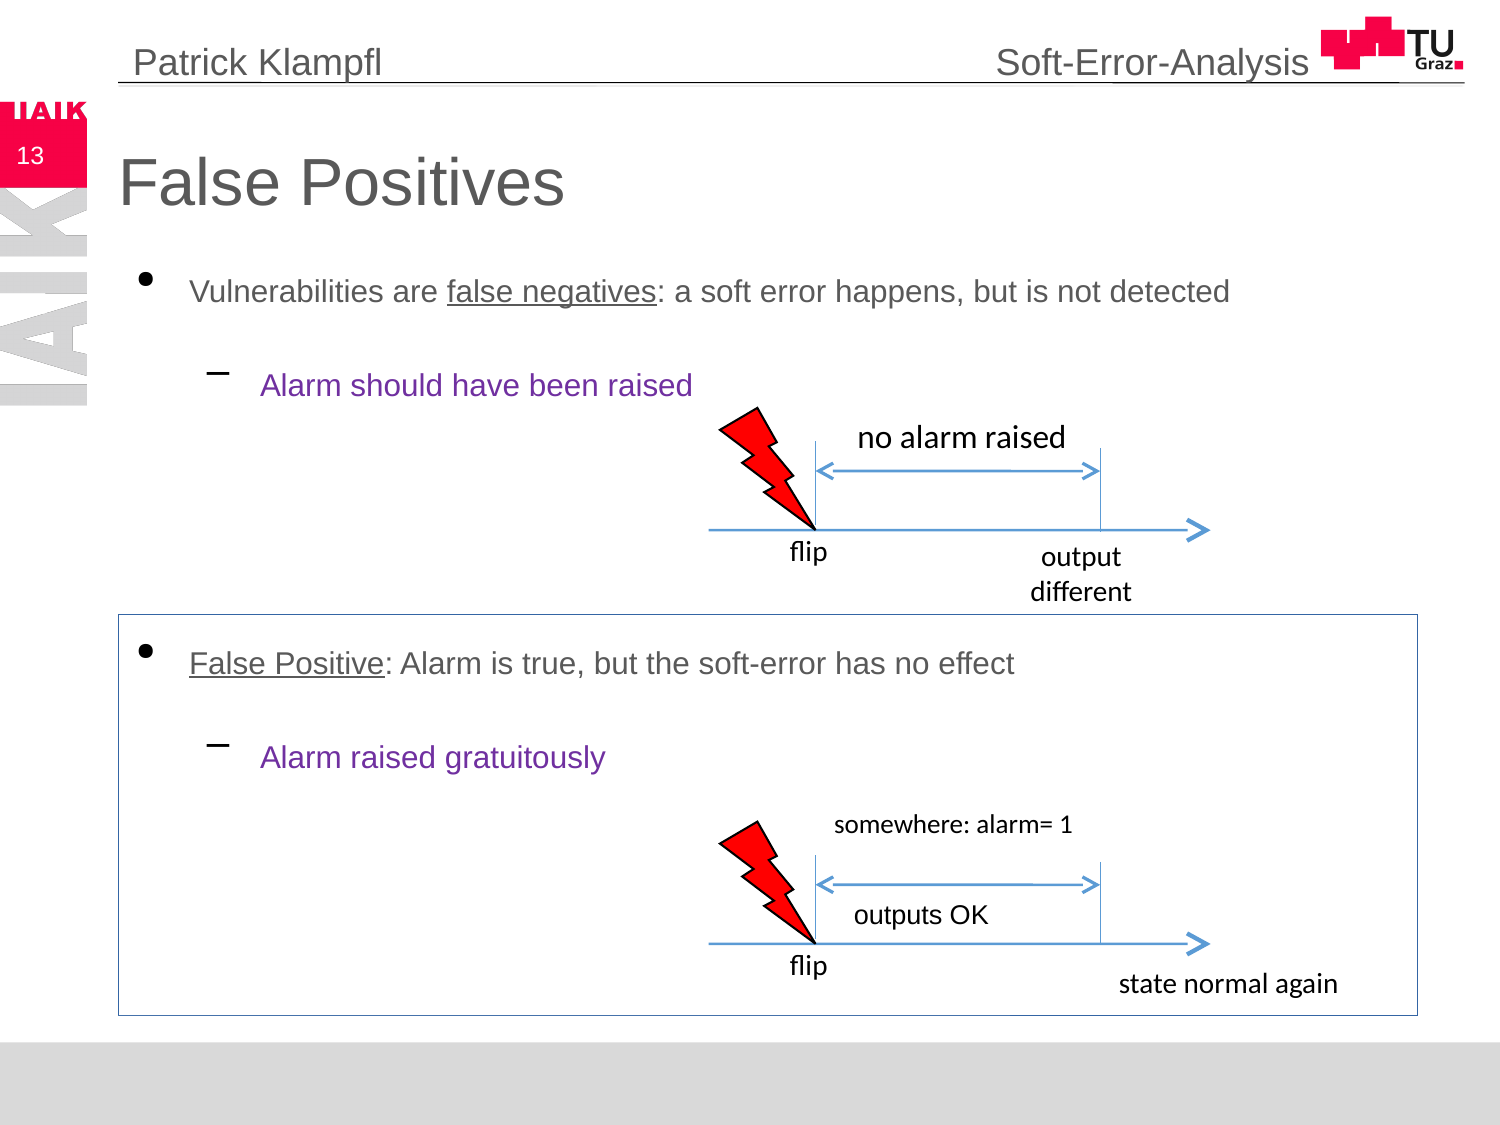

# False Positives
Vulnerabilities are false negatives: a soft error happens, but is not detected
Alarm should have been raised
False Positive: Alarm is true, but the soft-error has no effect
Alarm raised gratuitously
no alarm raised
flip
output
different
somewhere: alarm= 1
outputs OK
flip
state normal again